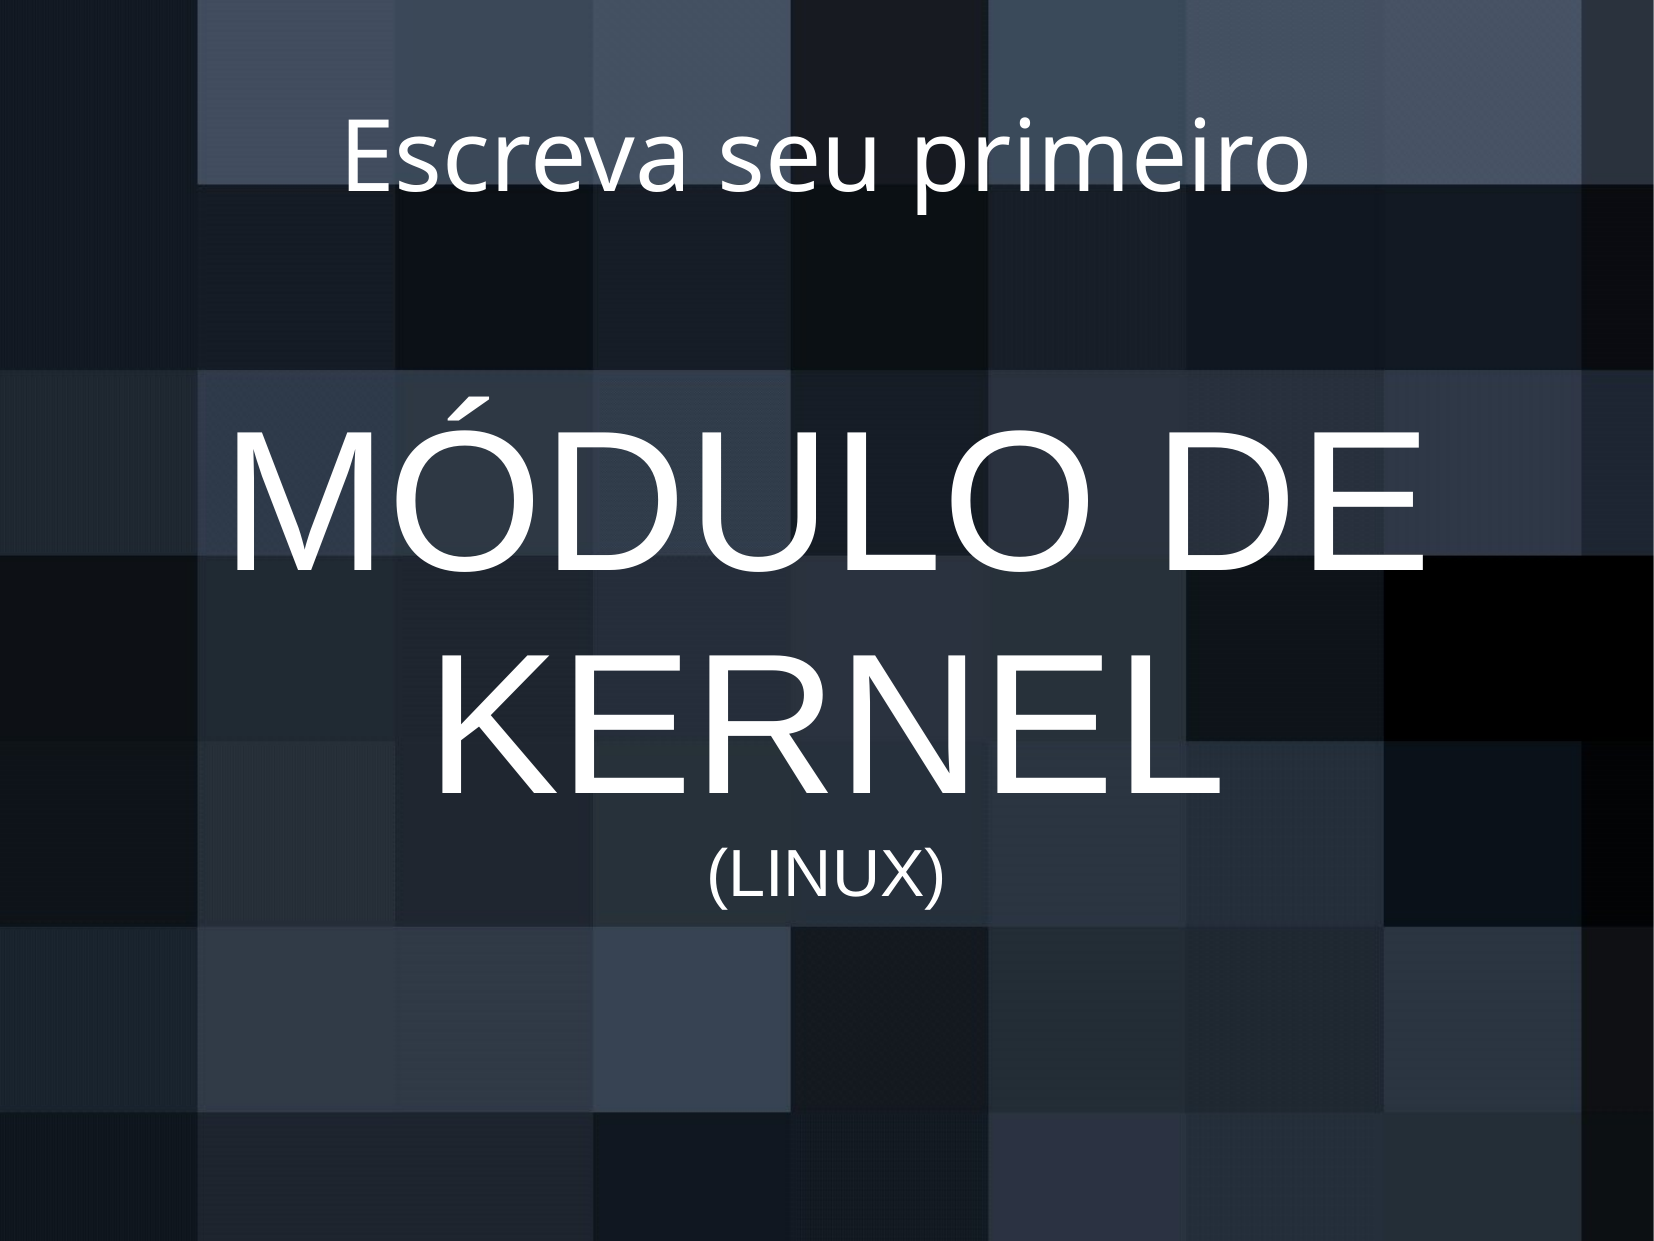

# Escreva seu primeiro
MÓDULO DE KERNEL
(LINUX)